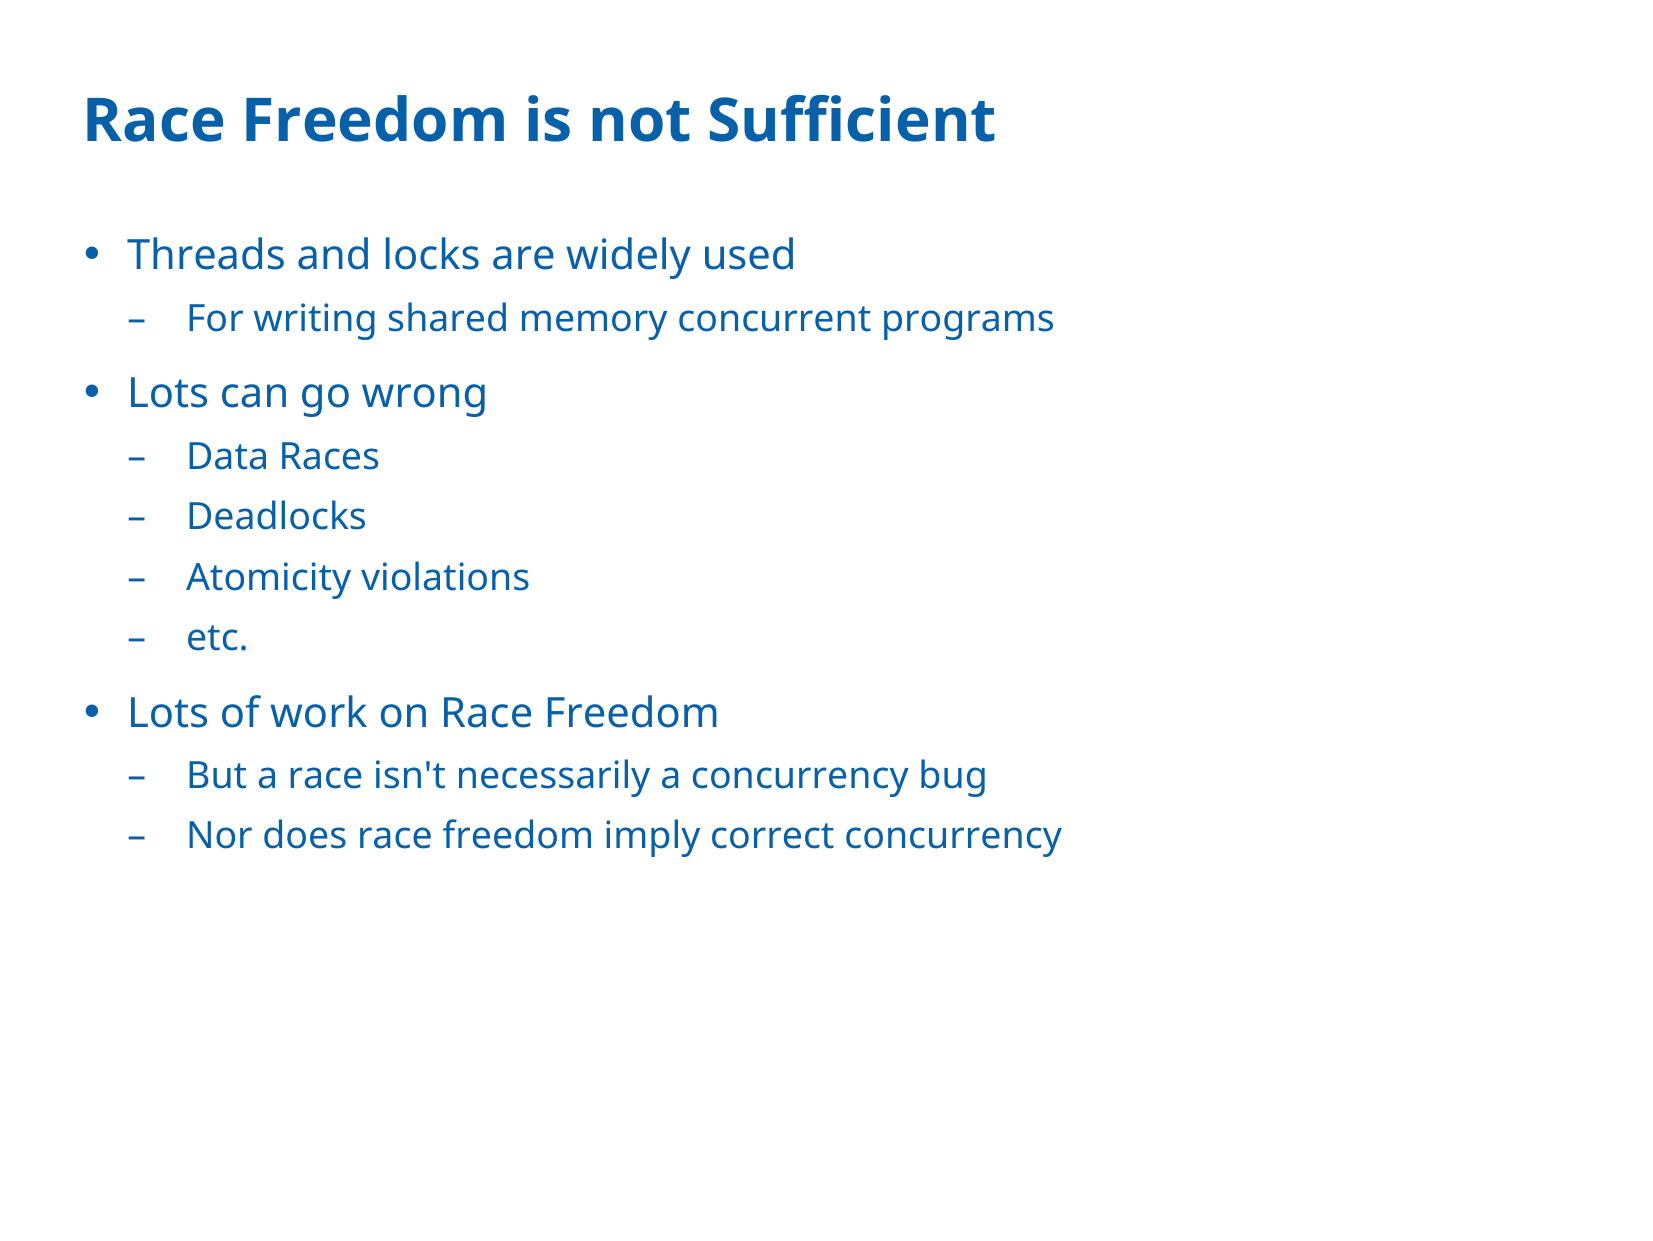

# Race Freedom is not Sufficient
Threads and locks are widely used
For writing shared memory concurrent programs
Lots can go wrong
Data Races
Deadlocks
Atomicity violations
etc.
Lots of work on Race Freedom
But a race isn't necessarily a concurrency bug
Nor does race freedom imply correct concurrency